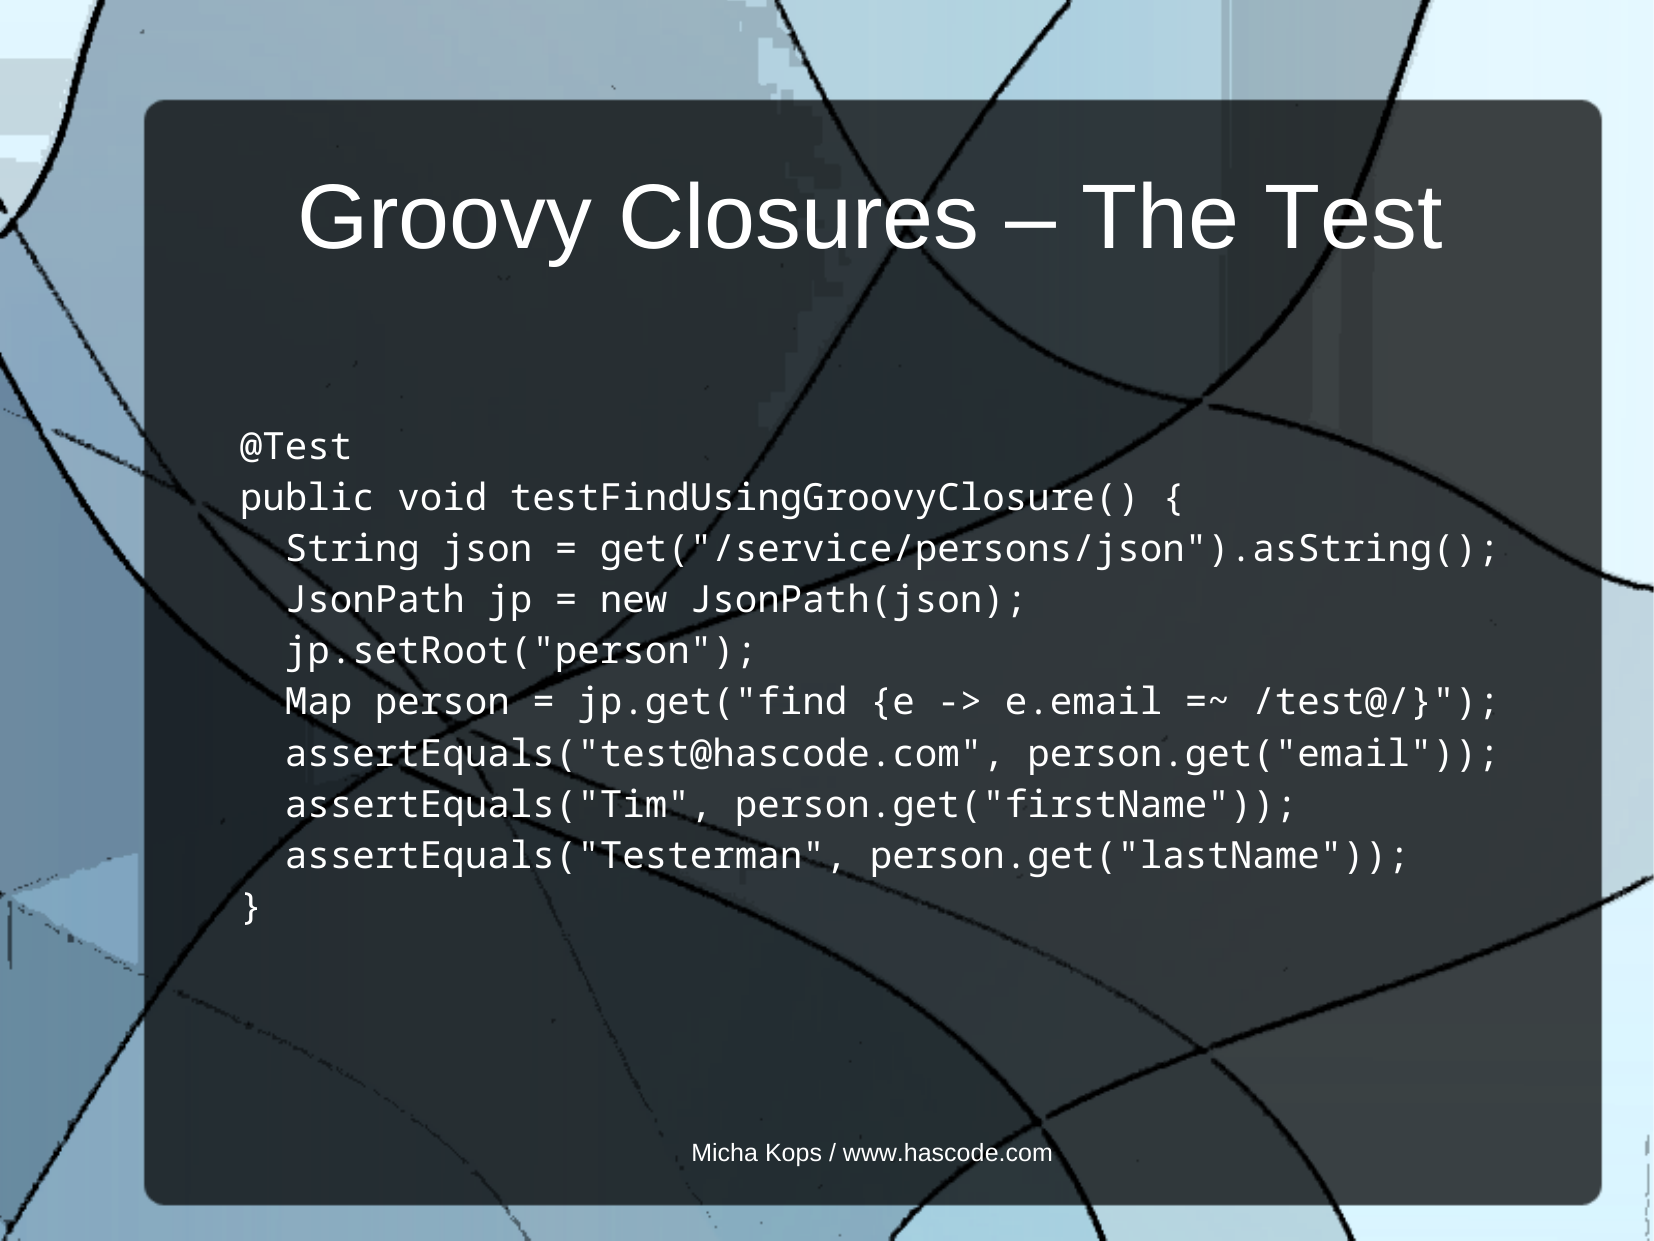

# Groovy Closures – The Test
@Test
public void testFindUsingGroovyClosure() {
 String json = get("/service/persons/json").asString();
 JsonPath jp = new JsonPath(json);
 jp.setRoot("person");
 Map person = jp.get("find {e -> e.email =~ /test@/}");
 assertEquals("test@hascode.com", person.get("email"));
 assertEquals("Tim", person.get("firstName"));
 assertEquals("Testerman", person.get("lastName"));
}